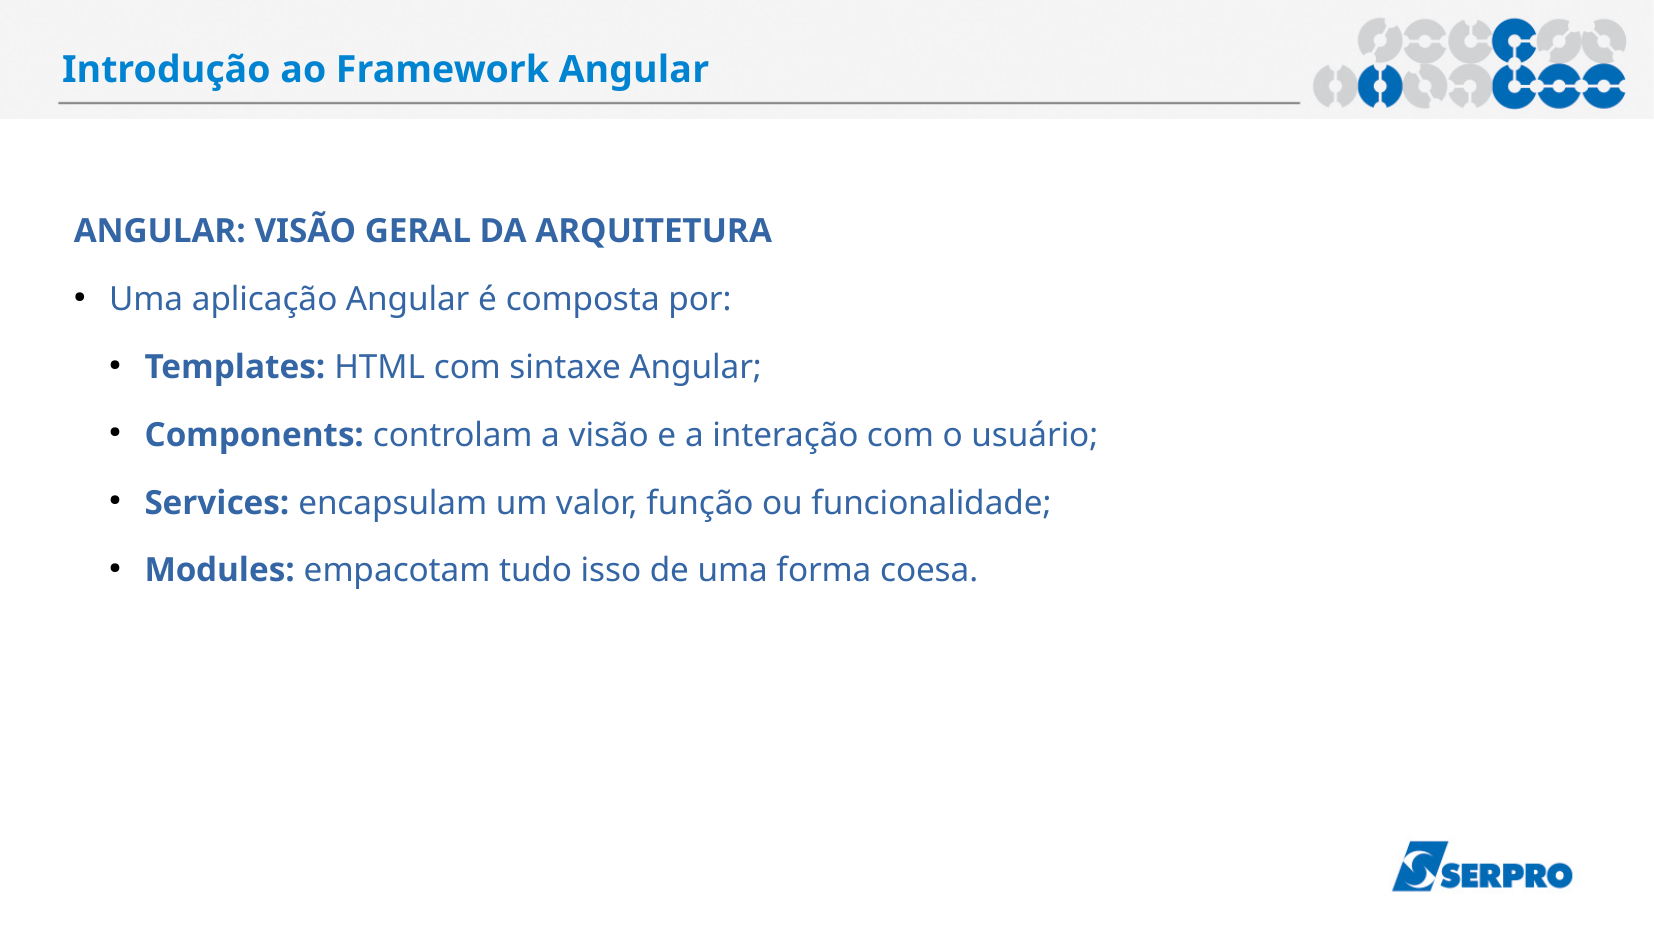

Introdução ao Framework Angular
ANGULAR: VISÃO GERAL DA ARQUITETURA
Uma aplicação Angular é composta por:
Templates: HTML com sintaxe Angular;
Components: controlam a visão e a interação com o usuário;
Services: encapsulam um valor, função ou funcionalidade;
Modules: empacotam tudo isso de uma forma coesa.